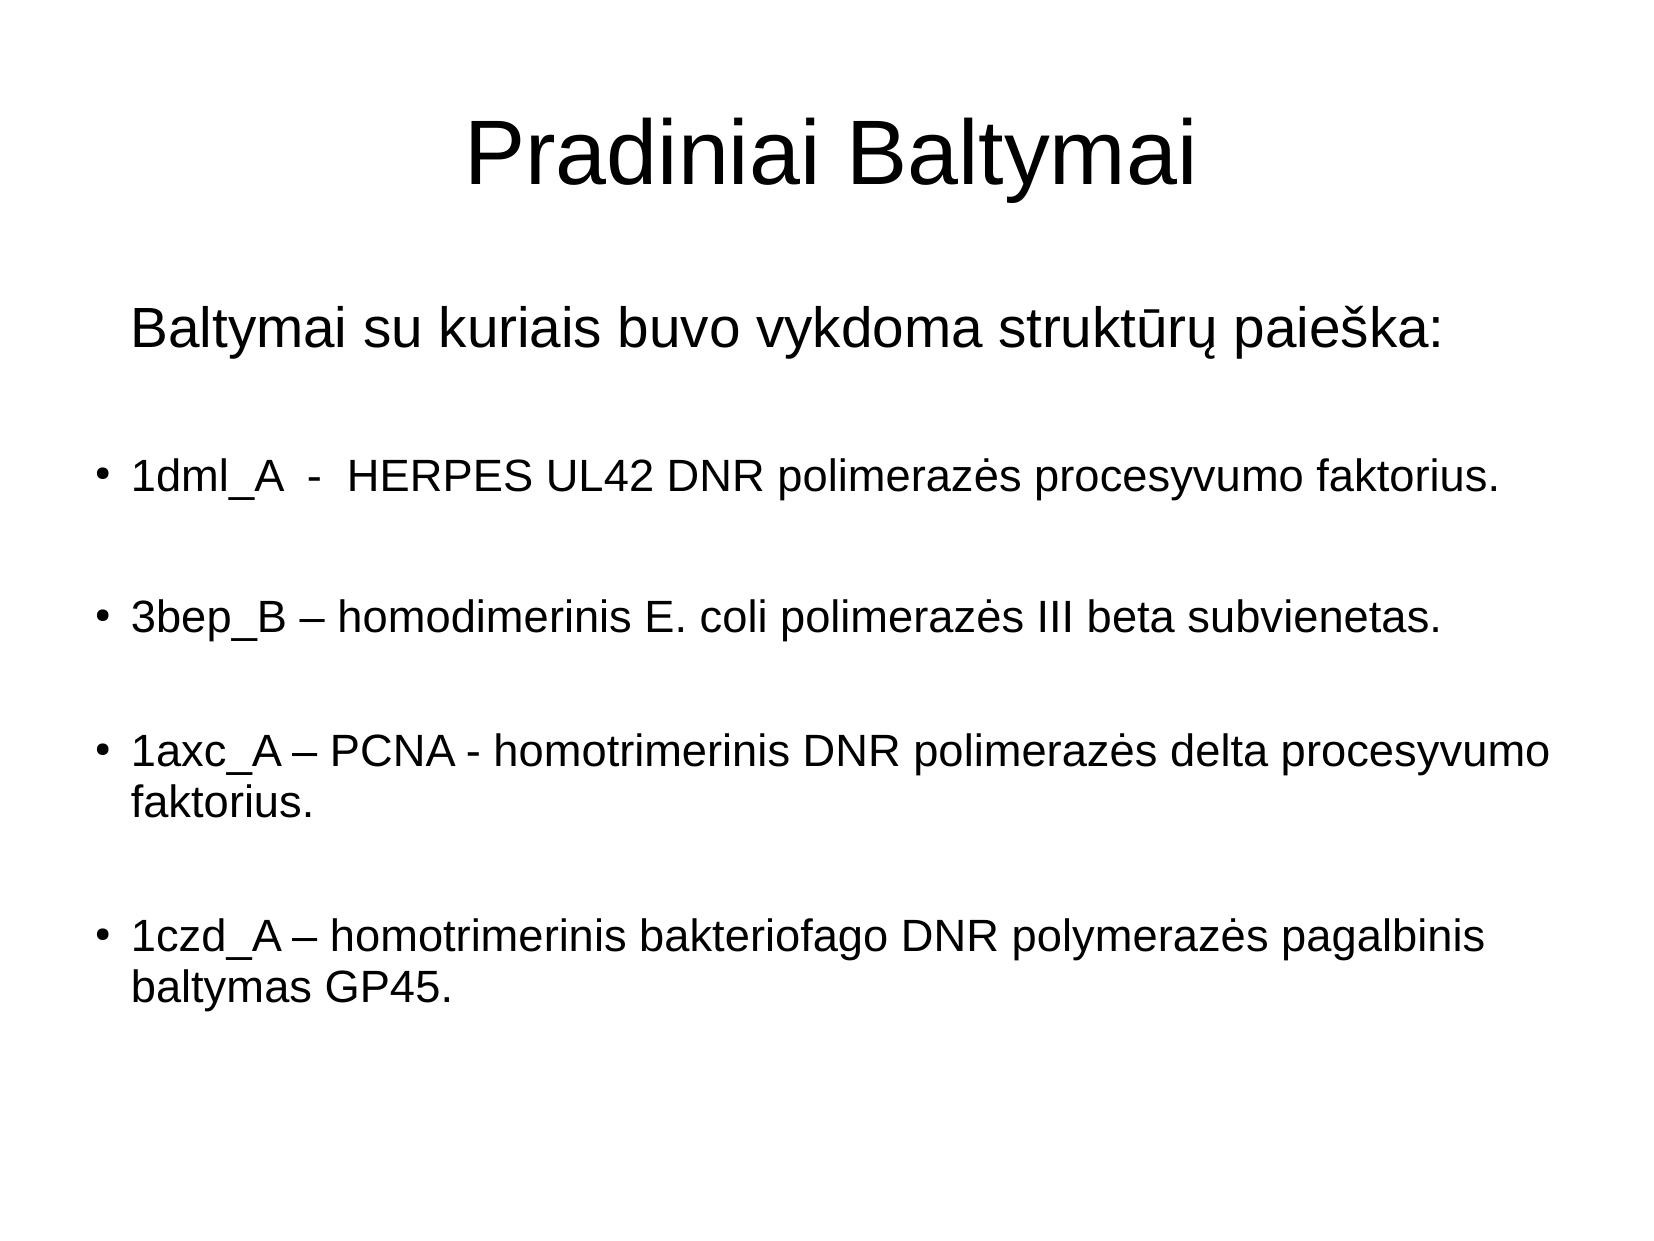

# Pradiniai Baltymai
Baltymai su kuriais buvo vykdoma struktūrų paieška:
1dml_A - HERPES UL42 DNR polimerazės procesyvumo faktorius.
3bep_B – homodimerinis E. coli polimerazės III beta subvienetas.
1axc_A – PCNA - homotrimerinis DNR polimerazės delta procesyvumo faktorius.
1czd_A – homotrimerinis bakteriofago DNR polymerazės pagalbinis baltymas GP45.